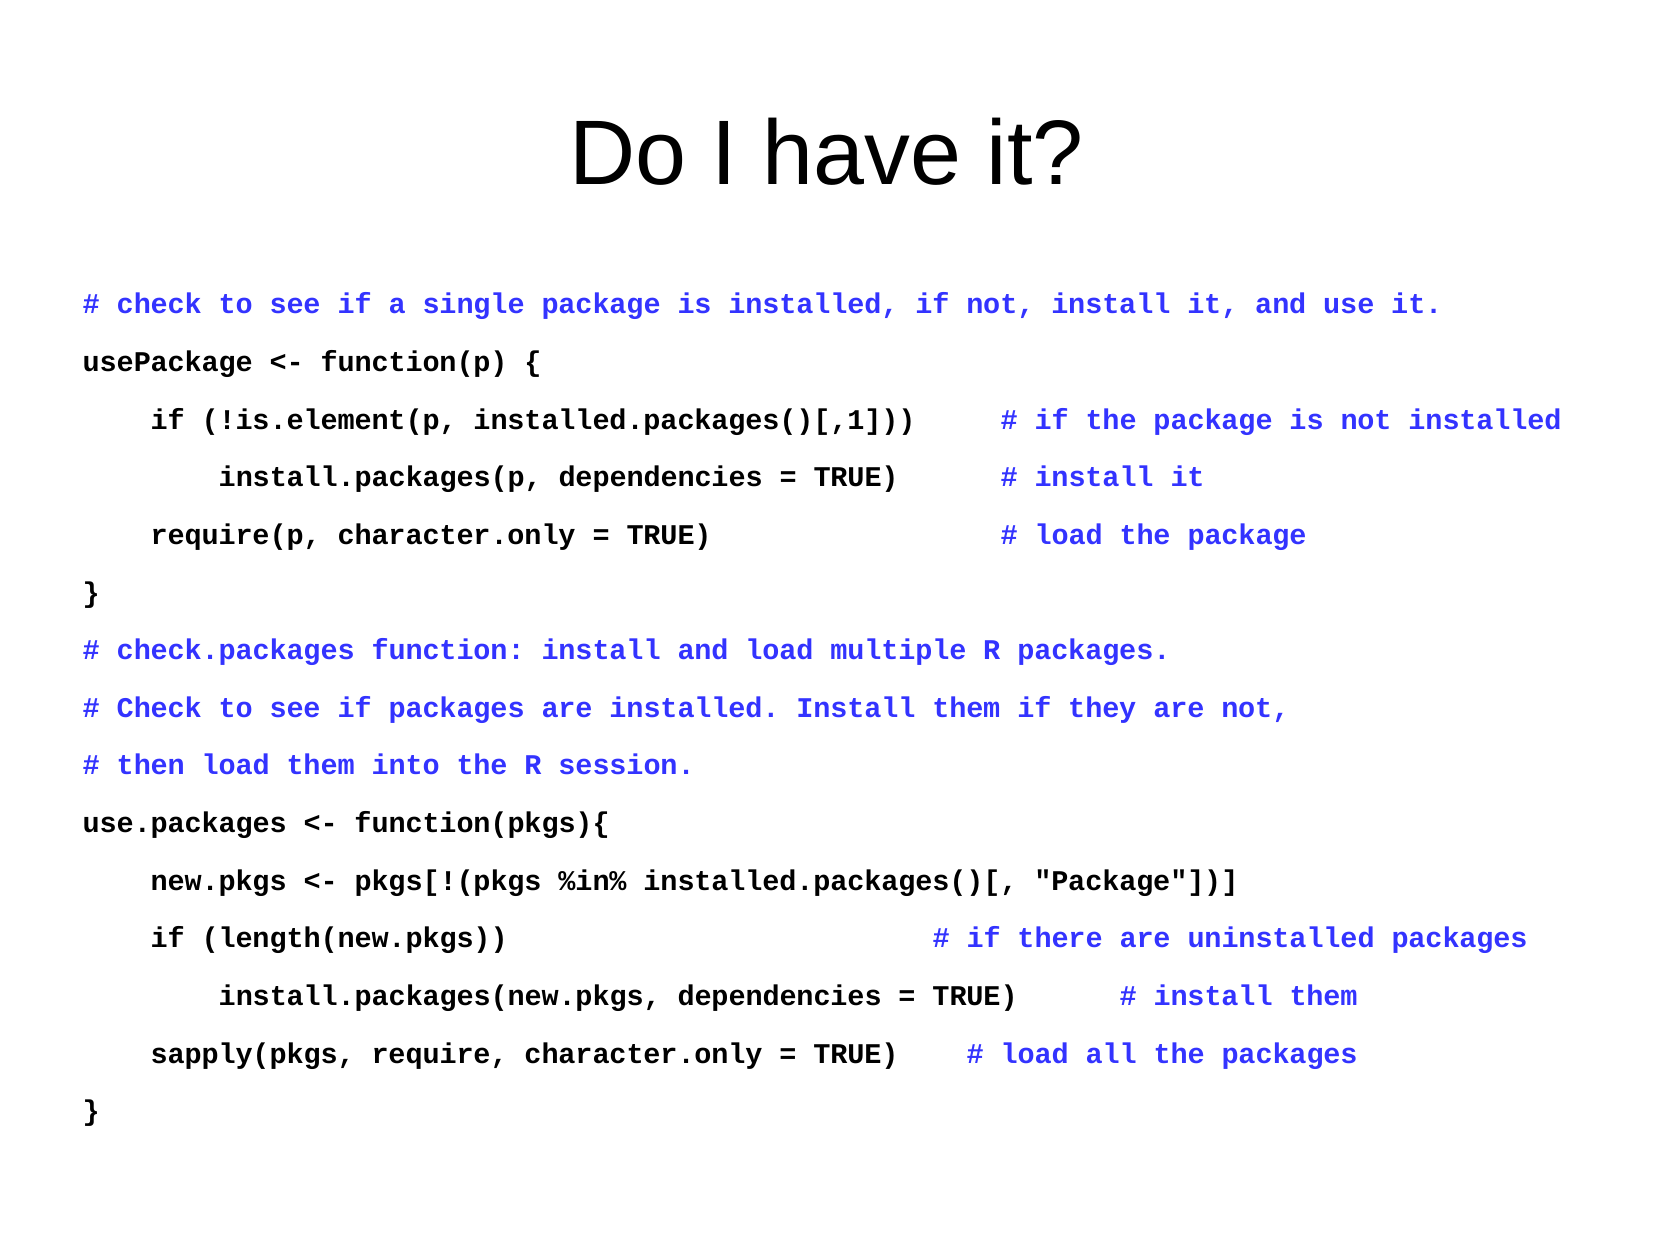

# Do I have it?
# check to see if a single package is installed, if not, install it, and use it.
usePackage <- function(p) {
 if (!is.element(p, installed.packages()[,1])) # if the package is not installed
 install.packages(p, dependencies = TRUE) # install it
 require(p, character.only = TRUE) # load the package
}
# check.packages function: install and load multiple R packages.
# Check to see if packages are installed. Install them if they are not,
# then load them into the R session.
use.packages <- function(pkgs){
 new.pkgs <- pkgs[!(pkgs %in% installed.packages()[, "Package"])]
 if (length(new.pkgs)) # if there are uninstalled packages
 install.packages(new.pkgs, dependencies = TRUE) # install them
 sapply(pkgs, require, character.only = TRUE) # load all the packages
}